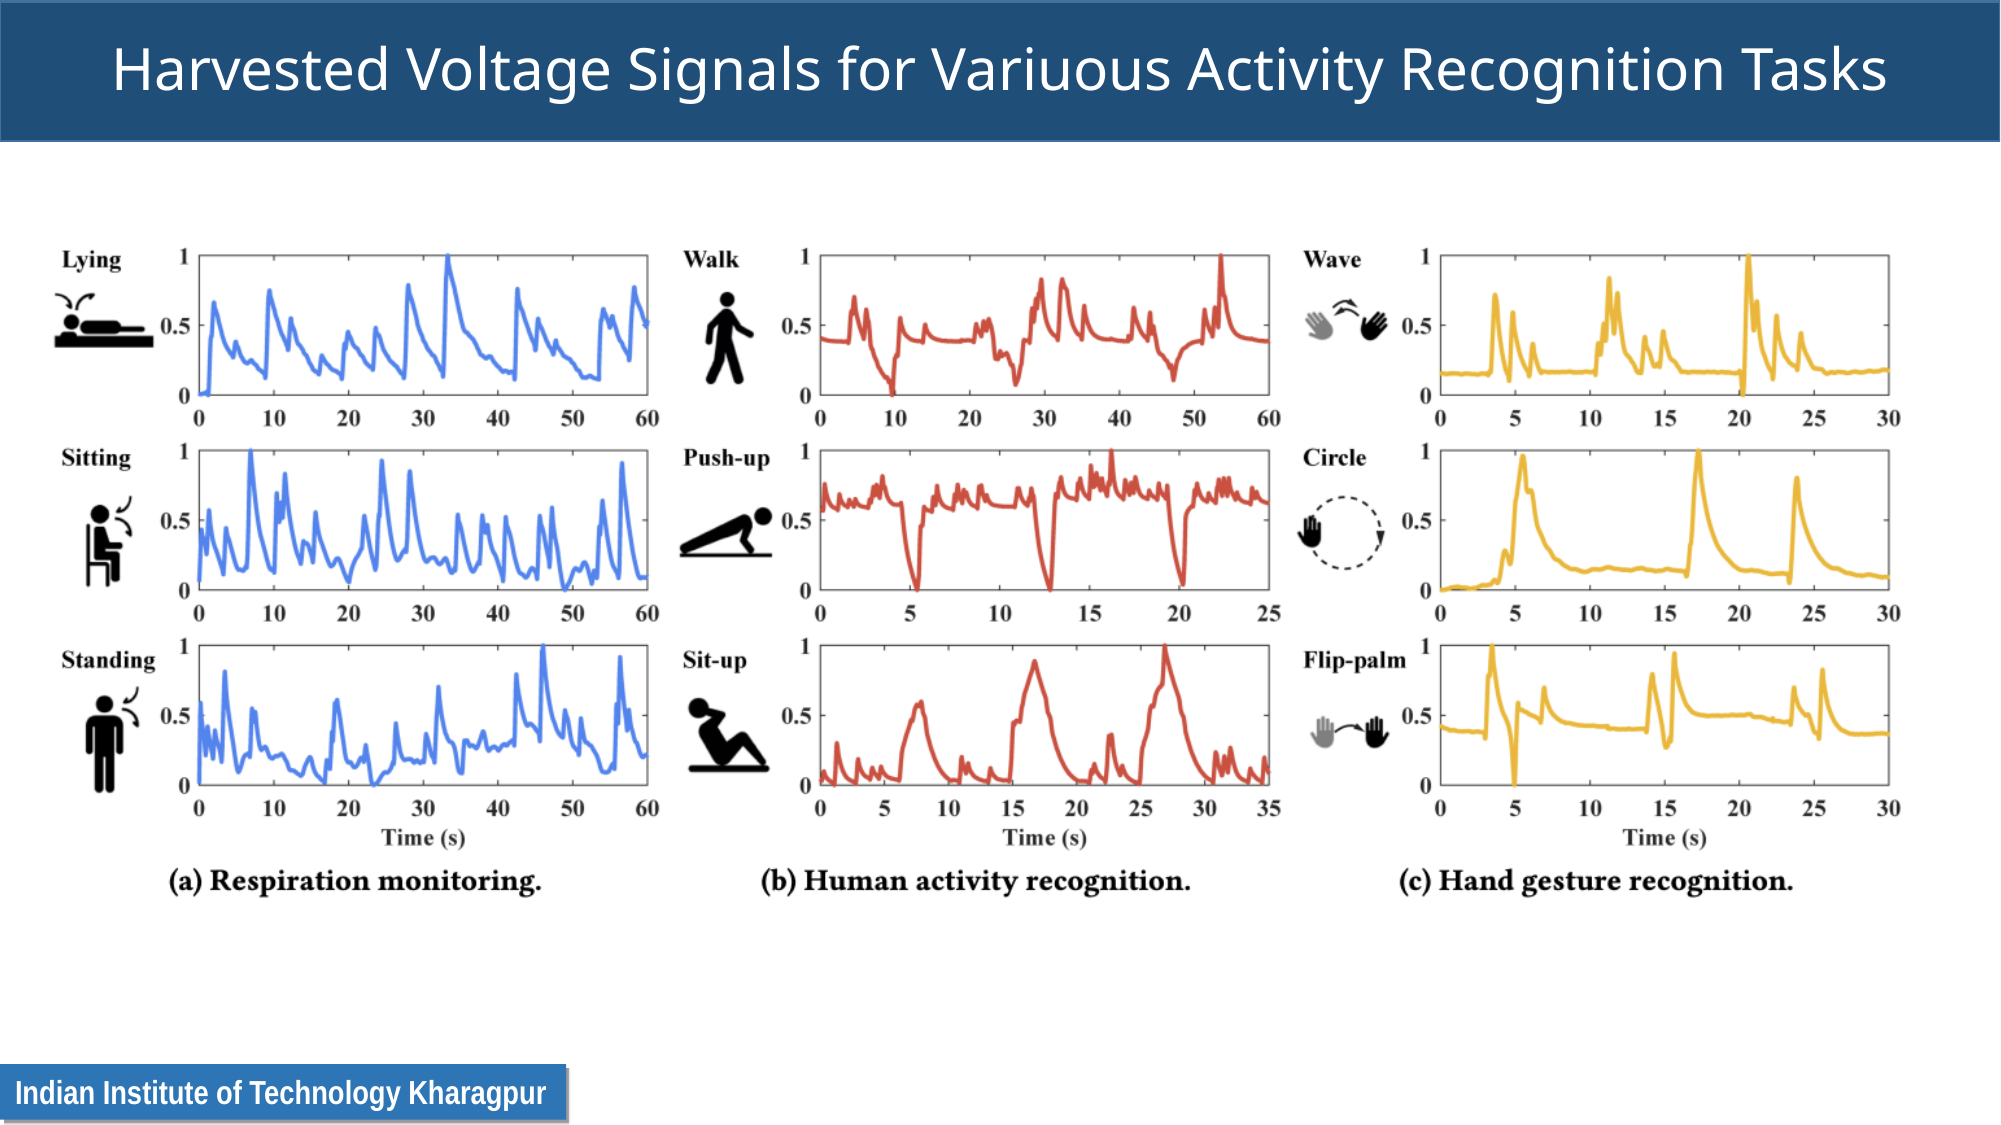

# Harvested Voltage Signals for Variuous Activity Recognition Tasks